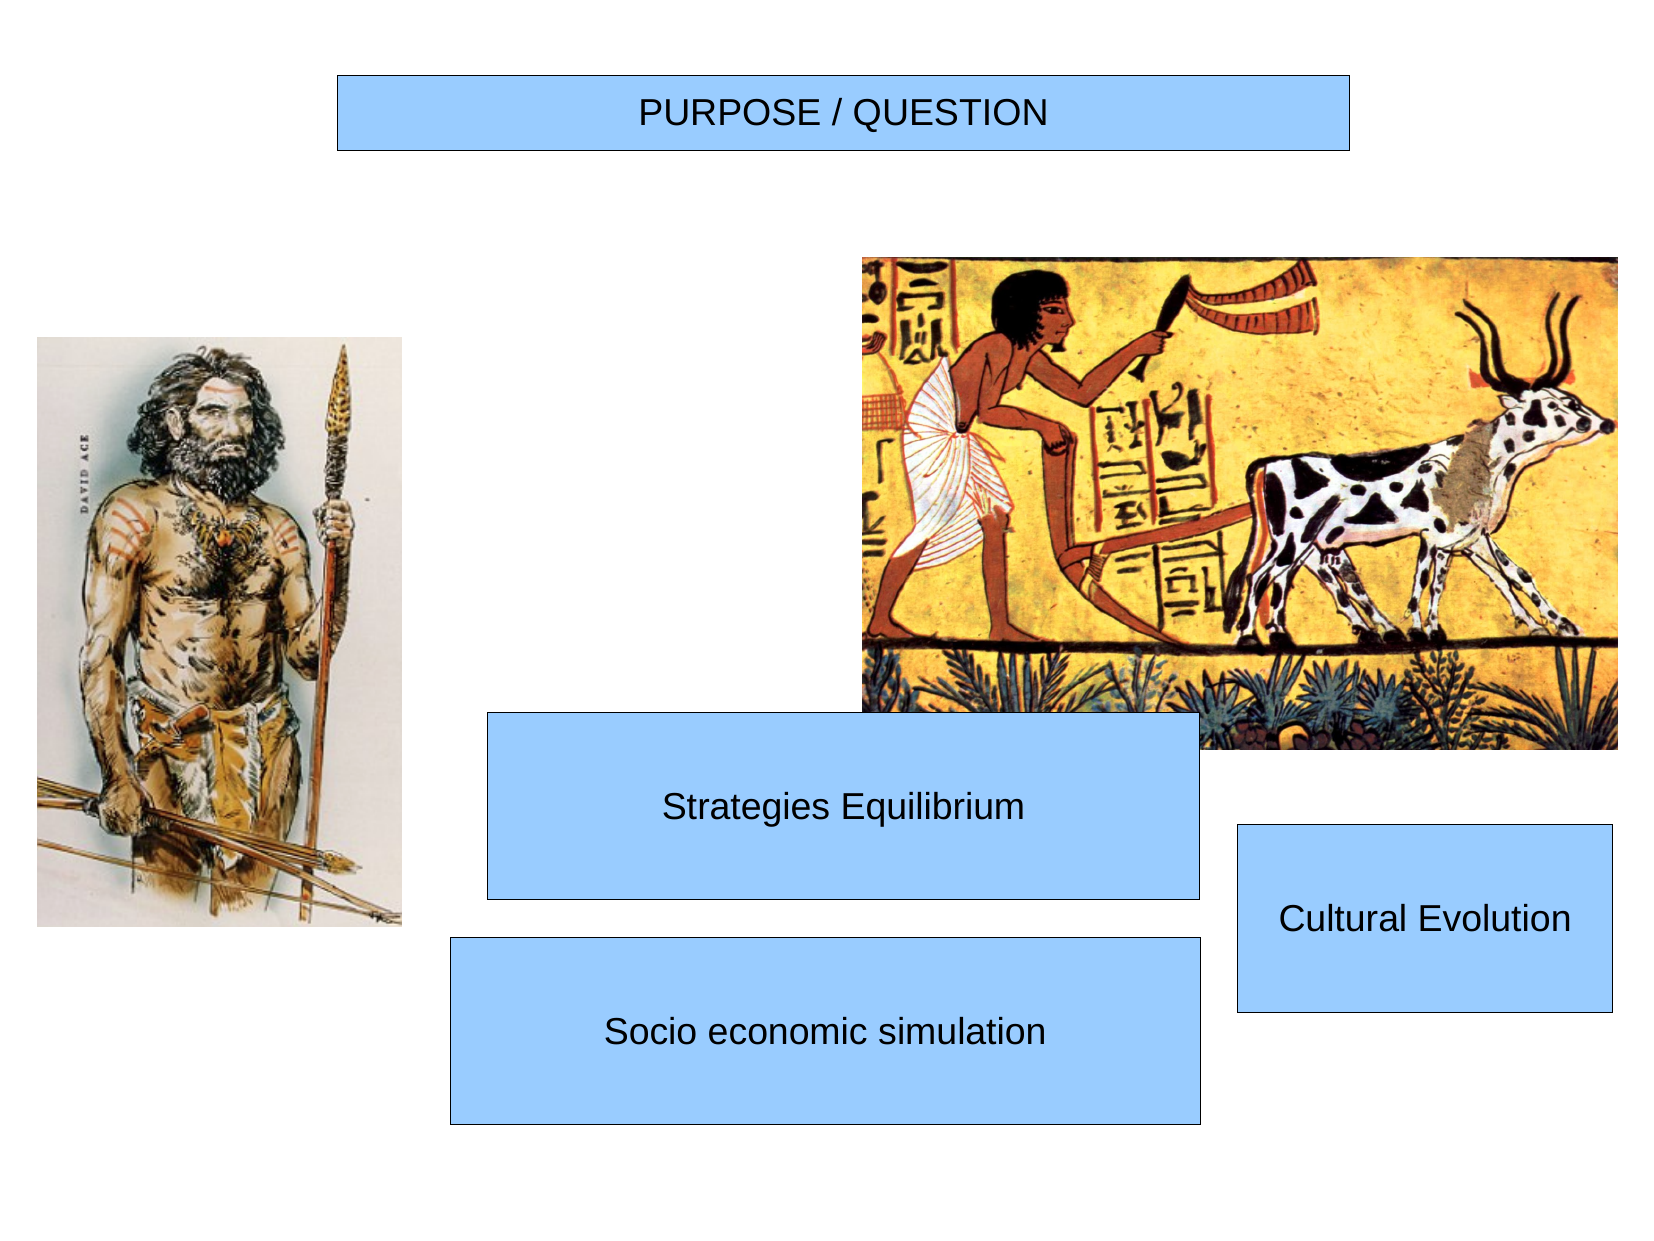

PURPOSE / QUESTION
Strategies Equilibrium
Cultural Evolution
Socio economic simulation